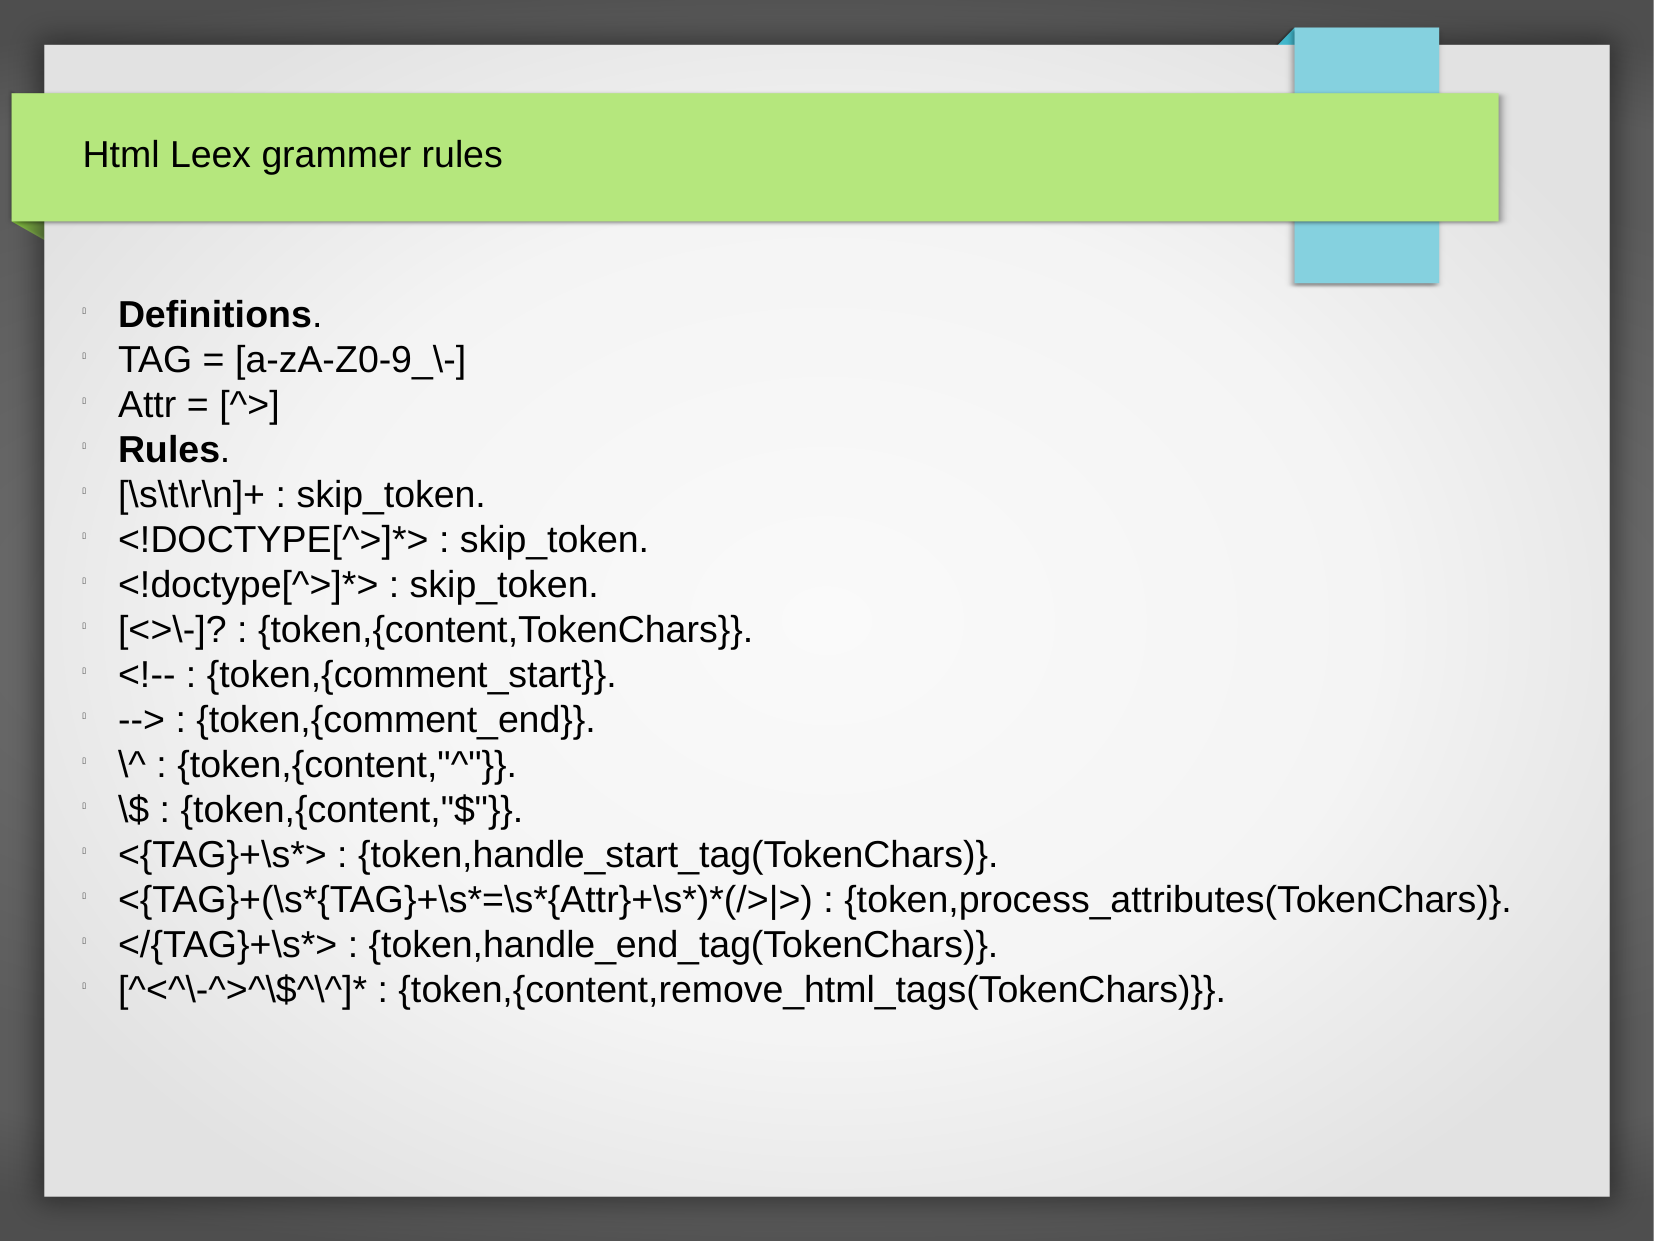

Html Leex grammer rules
Definitions.
TAG = [a-zA-Z0-9_\-]
Attr = [^>]
Rules.
[\s\t\r\n]+ : skip_token.
<!DOCTYPE[^>]*> : skip_token.
<!doctype[^>]*> : skip_token.
[<>\-]? : {token,{content,TokenChars}}.
<!-- : {token,{comment_start}}.
--> : {token,{comment_end}}.
\^ : {token,{content,"^"}}.
\$ : {token,{content,"$"}}.
<{TAG}+\s*> : {token,handle_start_tag(TokenChars)}.
<{TAG}+(\s*{TAG}+\s*=\s*{Attr}+\s*)*(/>|>) : {token,process_attributes(TokenChars)}.
</{TAG}+\s*> : {token,handle_end_tag(TokenChars)}.
[^<^\-^>^\$^\^]* : {token,{content,remove_html_tags(TokenChars)}}.